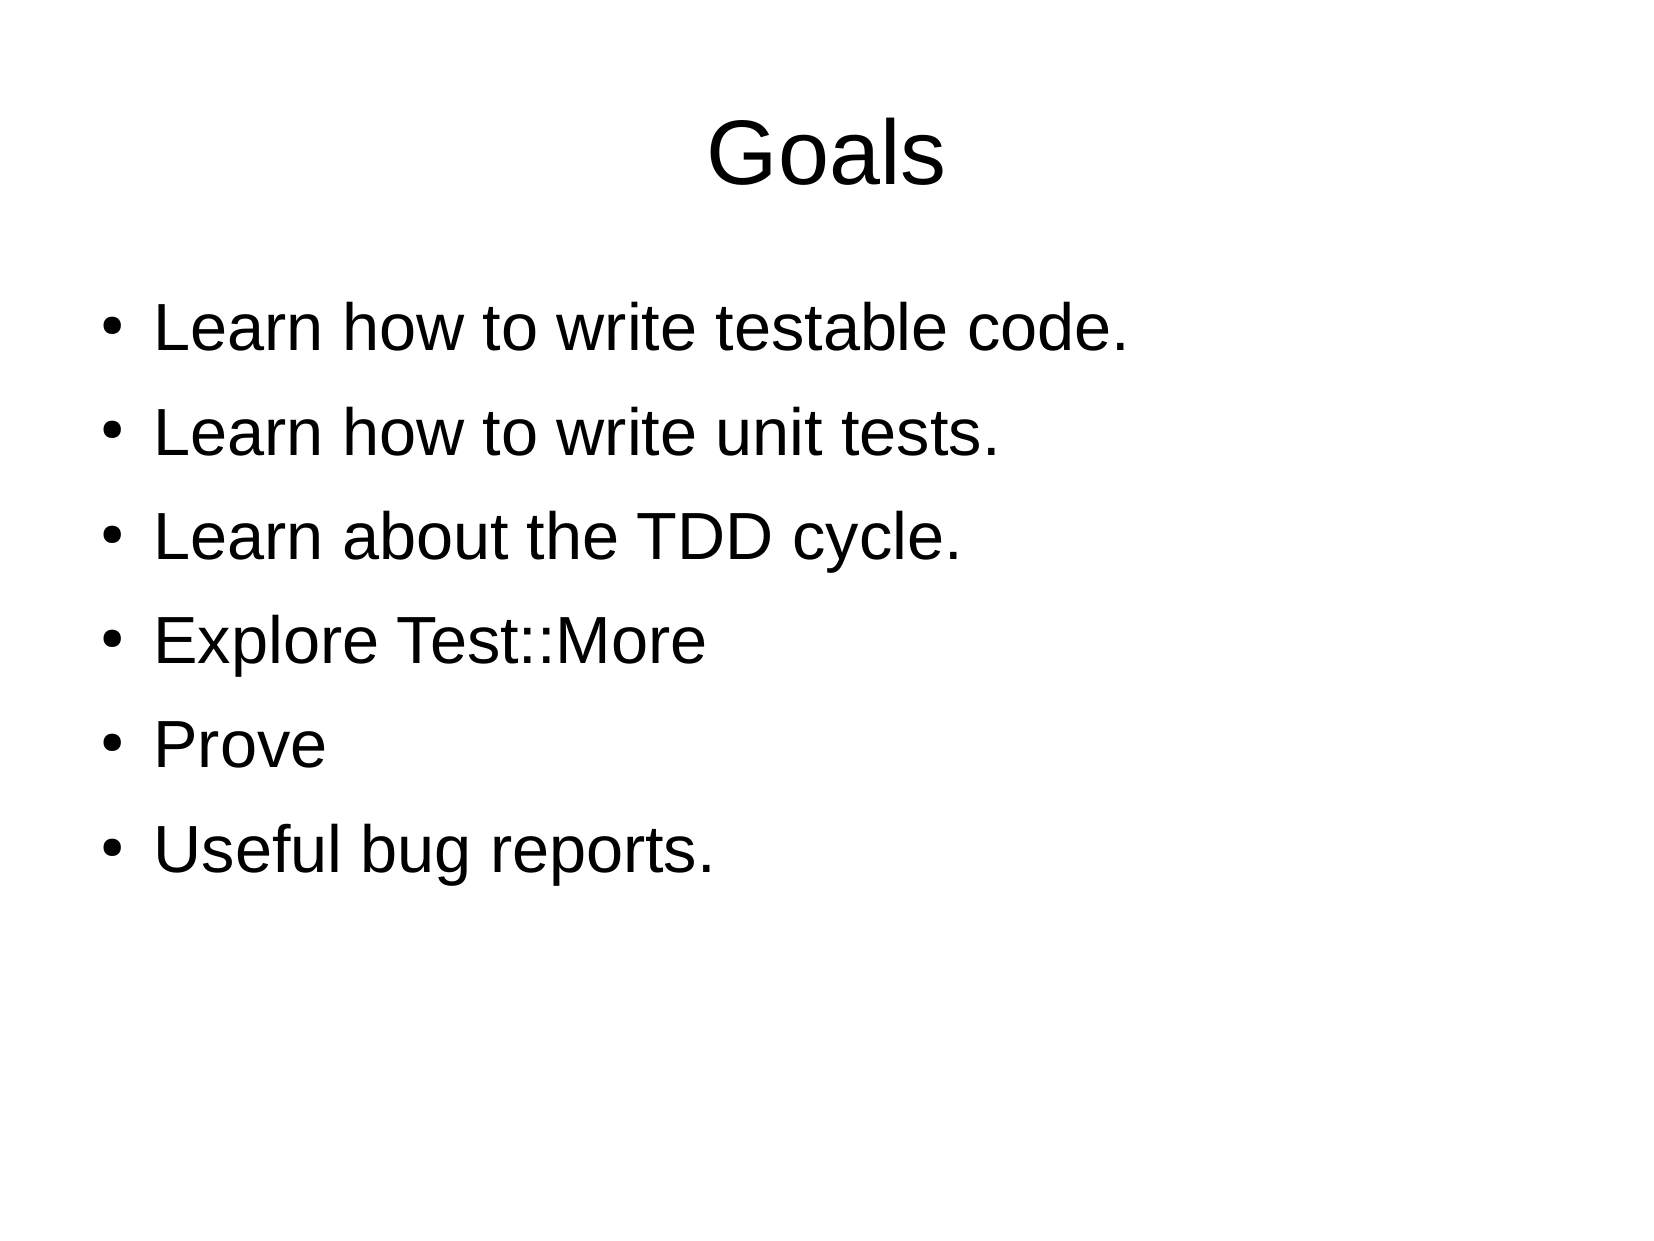

# Goals
Learn how to write testable code.
Learn how to write unit tests.
Learn about the TDD cycle.
Explore Test::More
Prove
Useful bug reports.